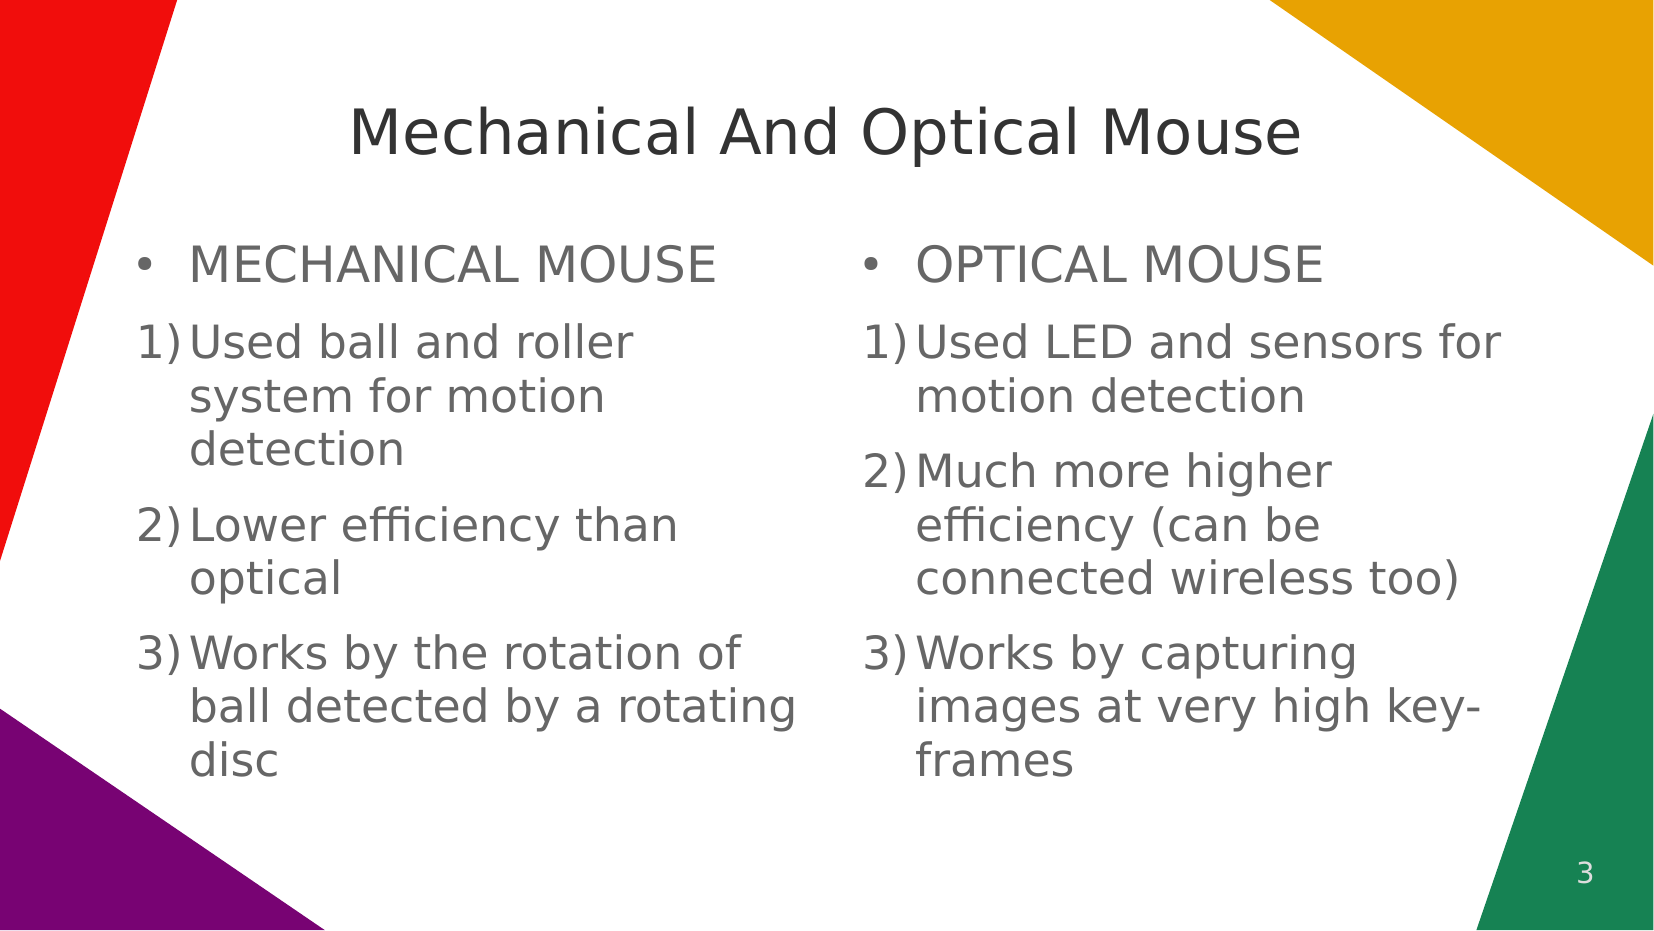

# Mechanical And Optical Mouse
MECHANICAL MOUSE
Used ball and roller system for motion detection
Lower efficiency than optical
Works by the rotation of ball detected by a rotating disc
OPTICAL MOUSE
Used LED and sensors for motion detection
Much more higher efficiency (can be connected wireless too)
Works by capturing images at very high key-frames
3